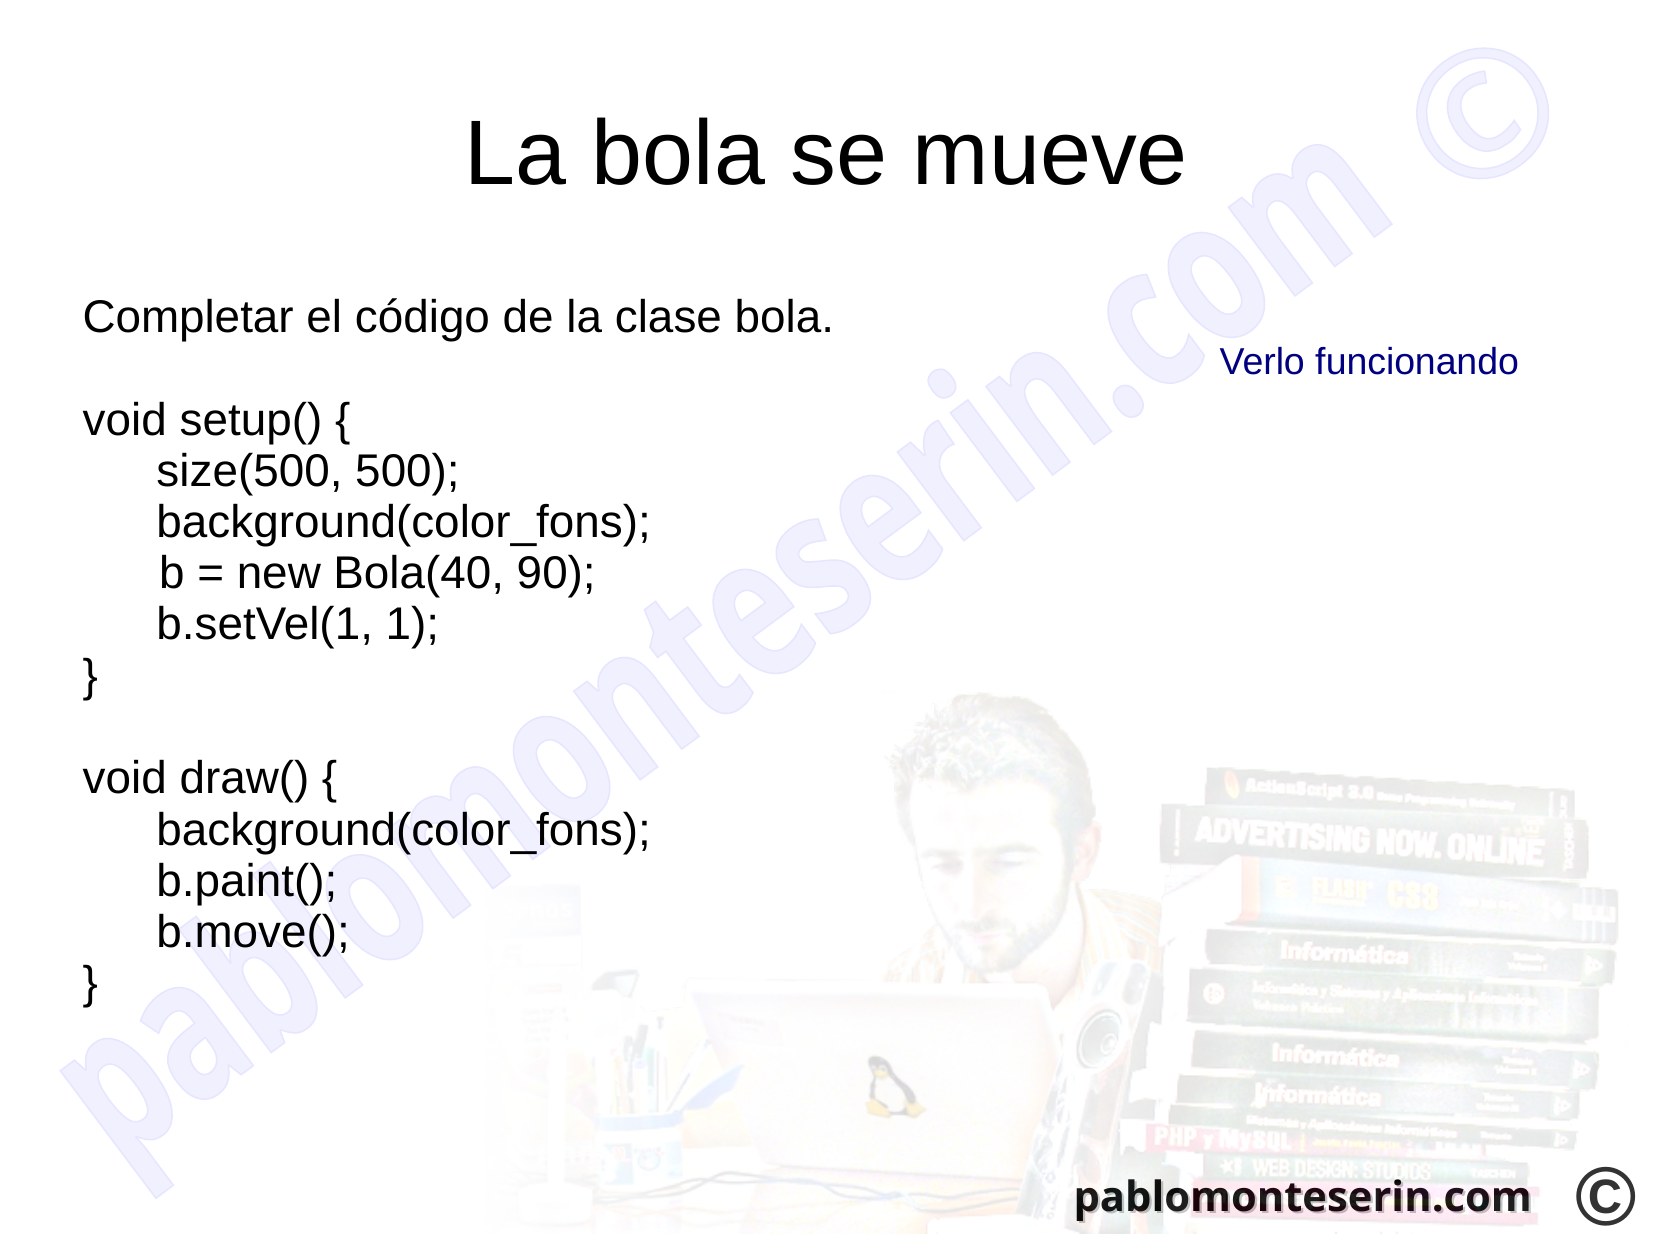

# La bola se mueve
Completar el código de la clase bola.
void setup() {
	size(500, 500);
	background(color_fons);
 b = new Bola(40, 90);
	b.setVel(1, 1);
}
void draw() {
	background(color_fons);
	b.paint();
	b.move();
}
Verlo funcionando